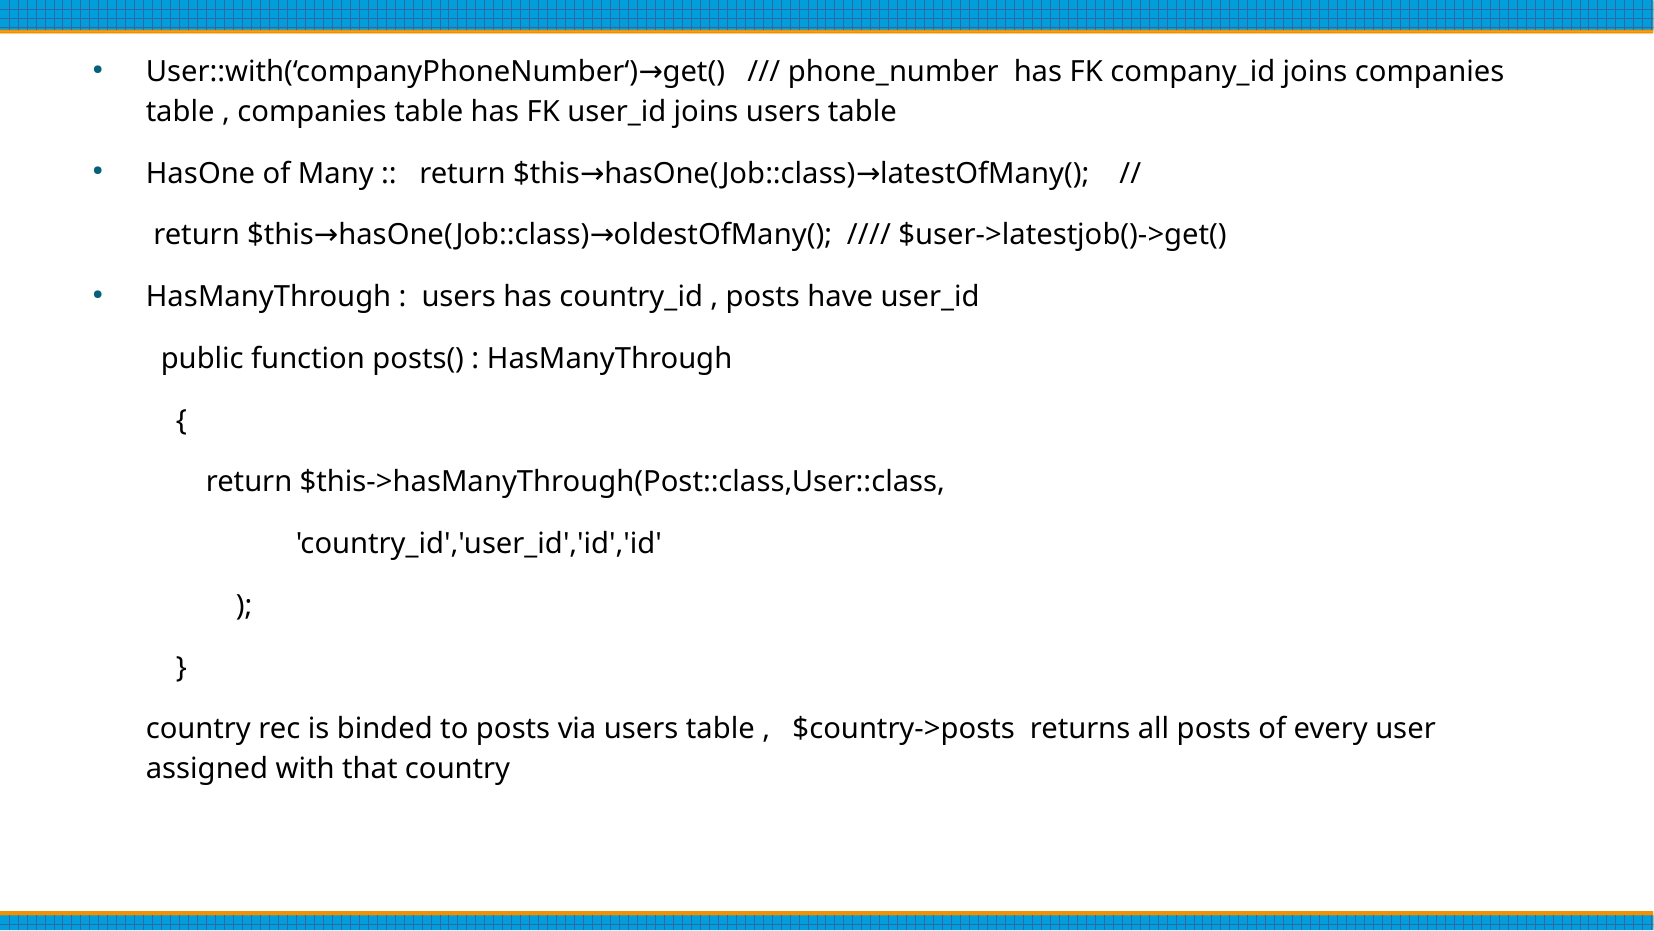

# User::with(‘companyPhoneNumber‘)→get() /// phone_number has FK company_id joins companies table , companies table has FK user_id joins users table
HasOne of Many :: return $this→hasOne(Job::class)→latestOfMany(); //
 return $this→hasOne(Job::class)→oldestOfMany(); //// $user->latestjob()->get()
HasManyThrough : users has country_id , posts have user_id
 public function posts() : HasManyThrough
 {
 return $this->hasManyThrough(Post::class,User::class,
 'country_id','user_id','id','id'
 );
 }
country rec is binded to posts via users table , $country->posts returns all posts of every user assigned with that country